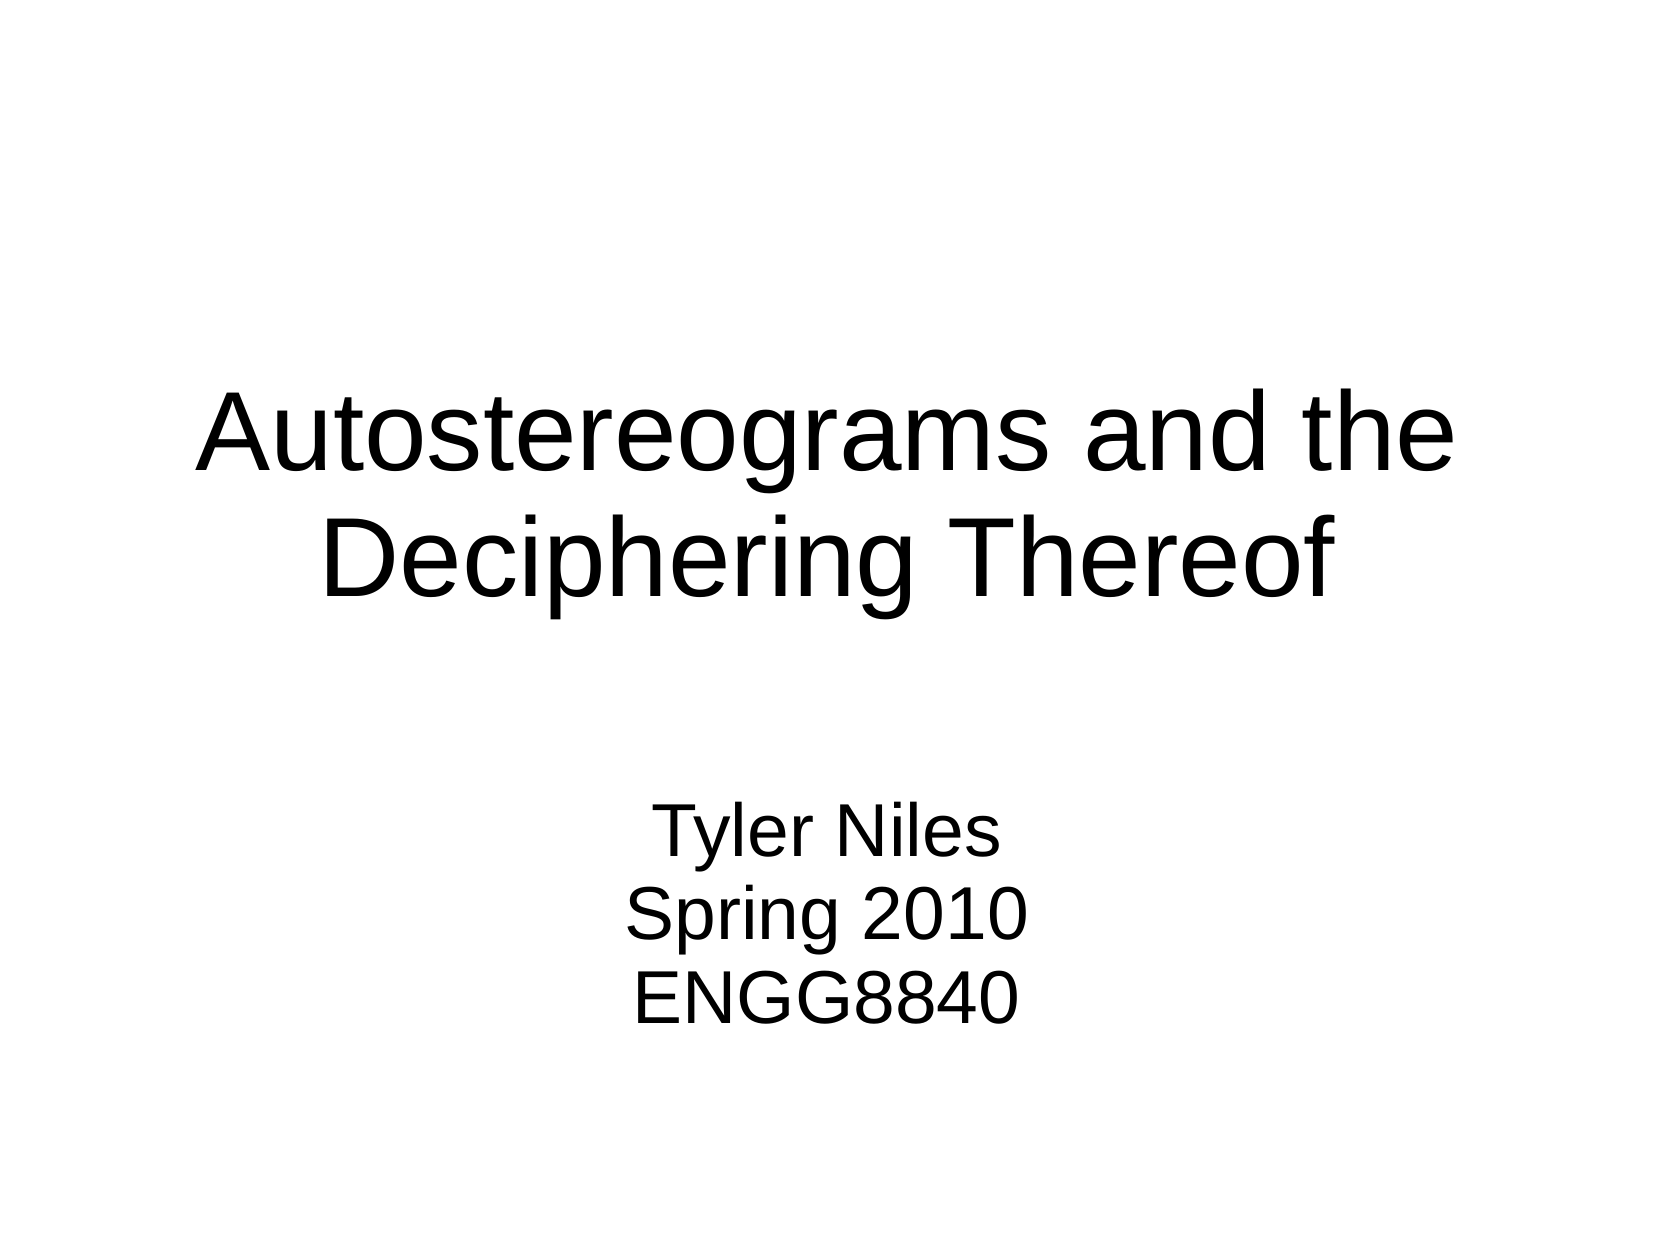

# Autostereograms and the Deciphering Thereof
Tyler Niles
Spring 2010
ENGG8840